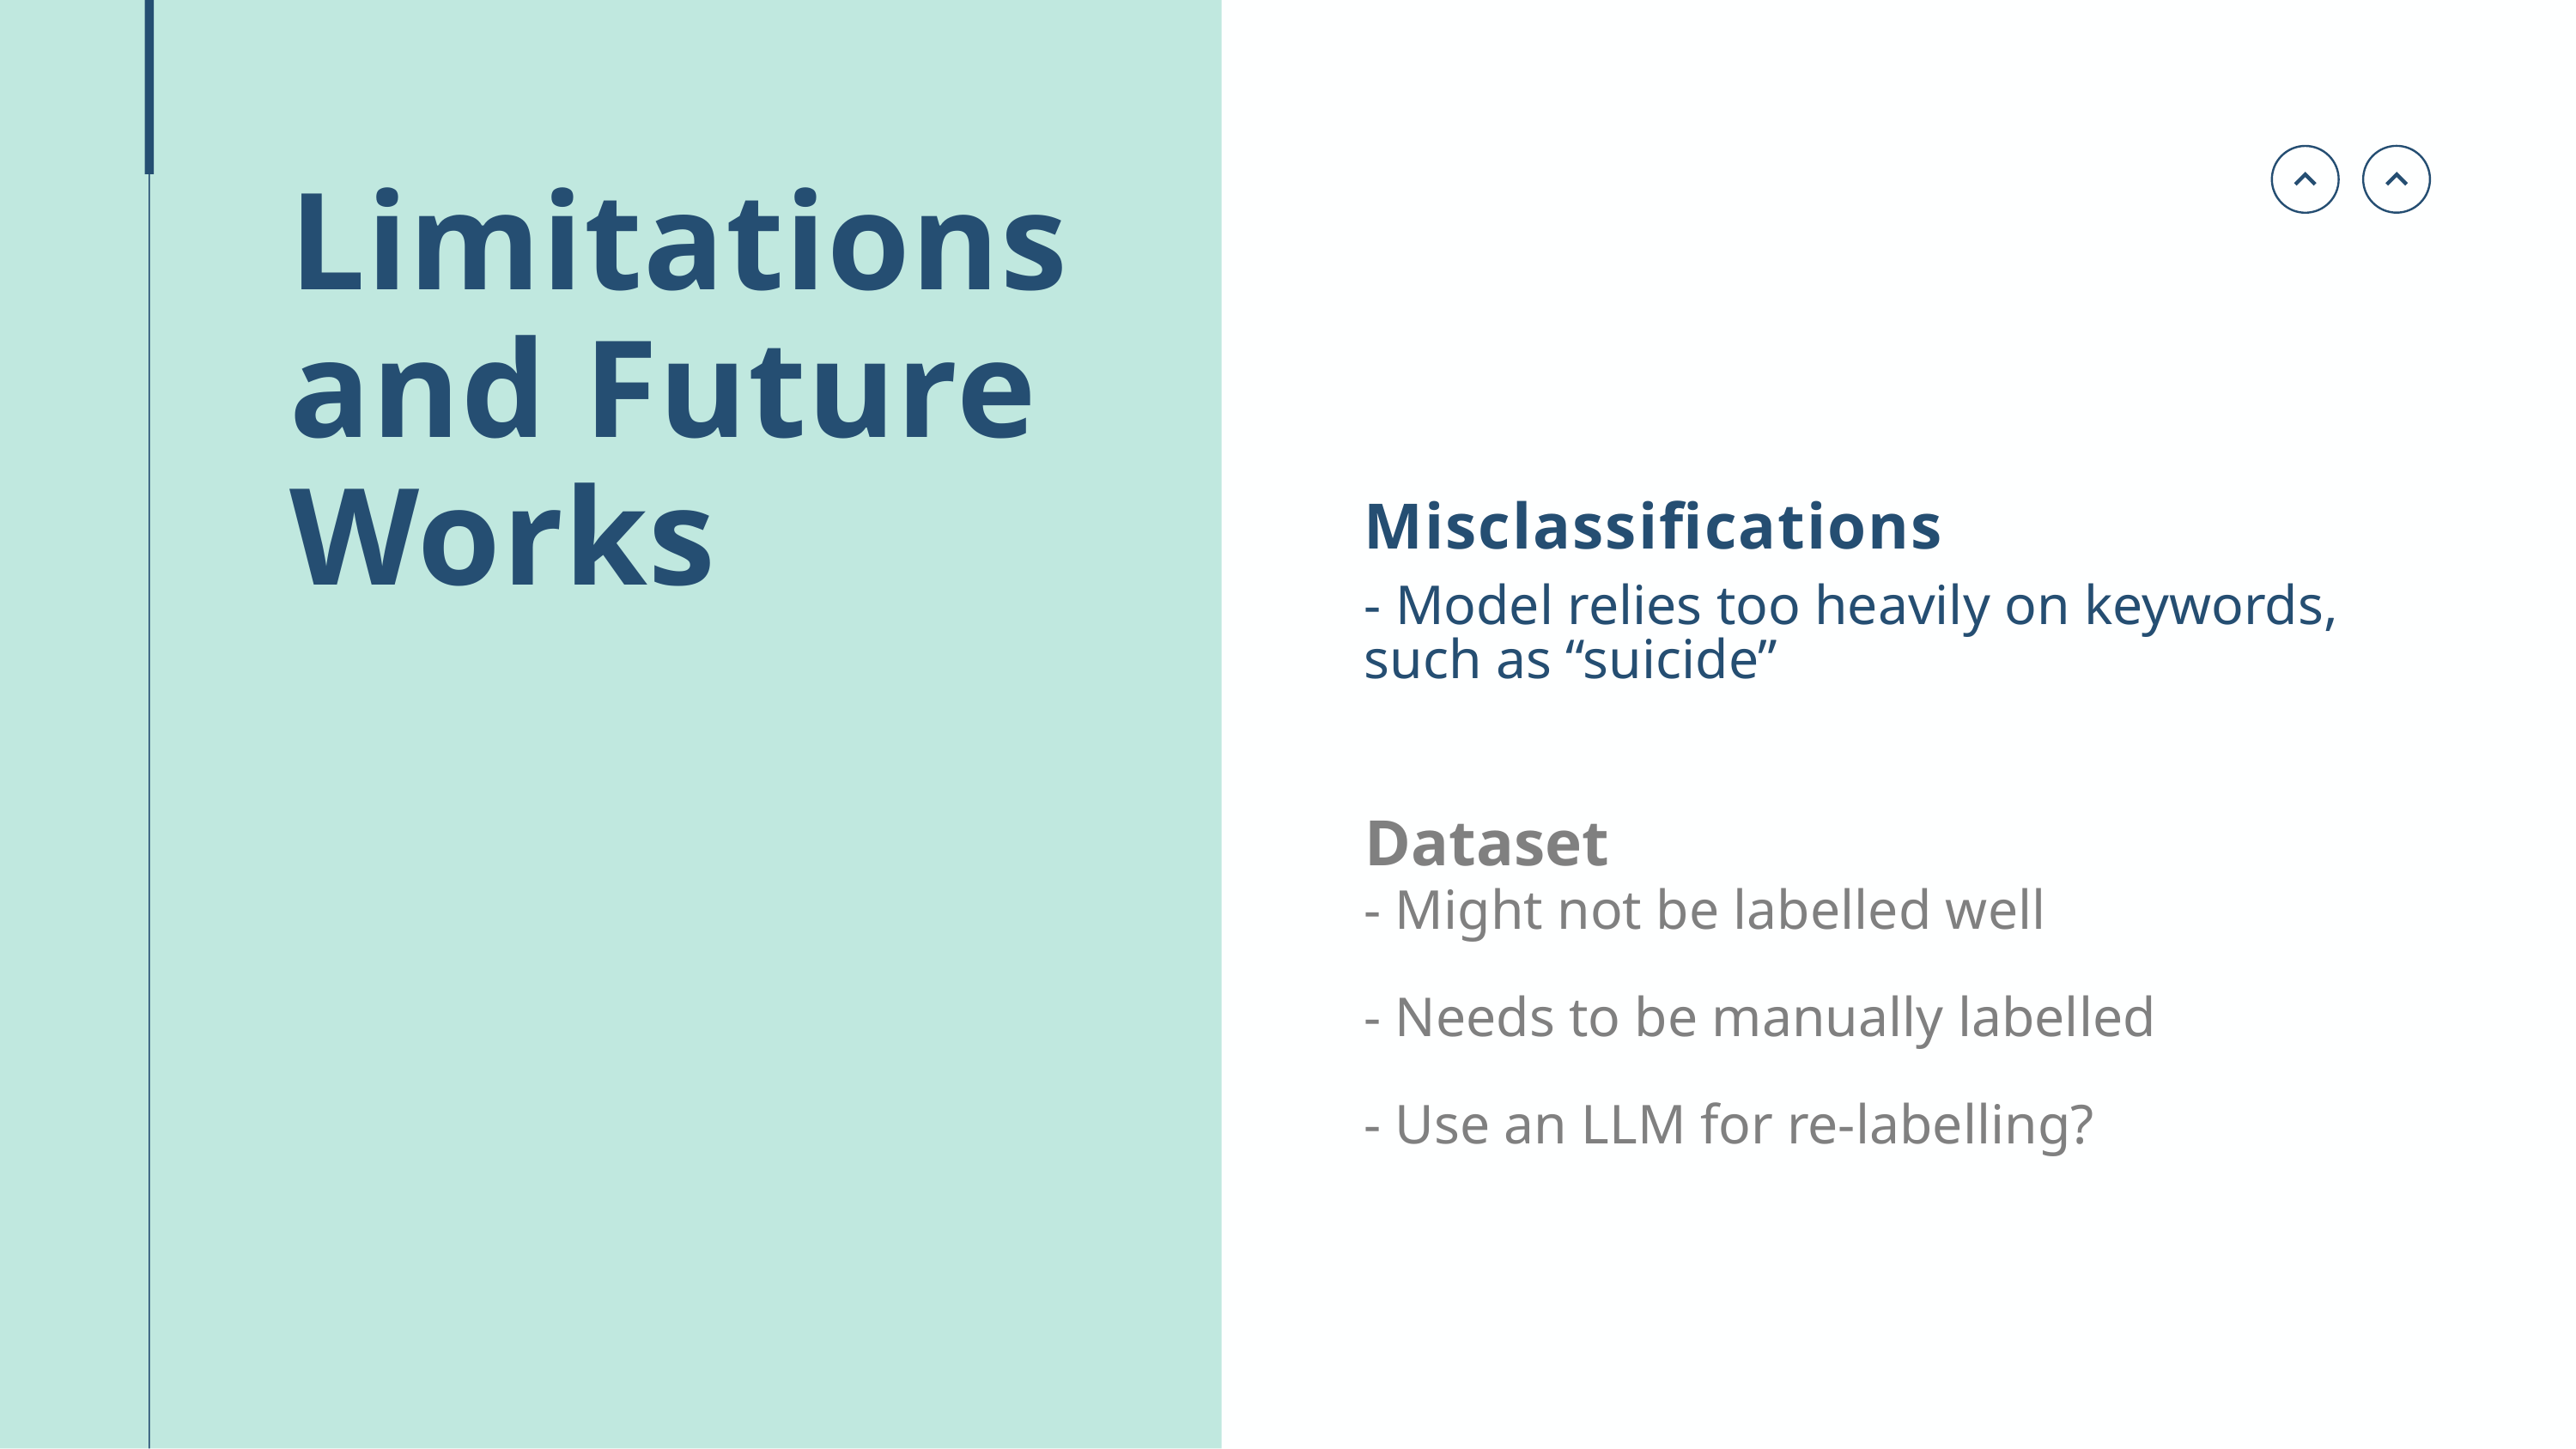

Limitations and Future Works
Misclassifications
- Model relies too heavily on keywords, such as “suicide”
Dataset
- Might not be labelled well
- Needs to be manually labelled
- Use an LLM for re-labelling?